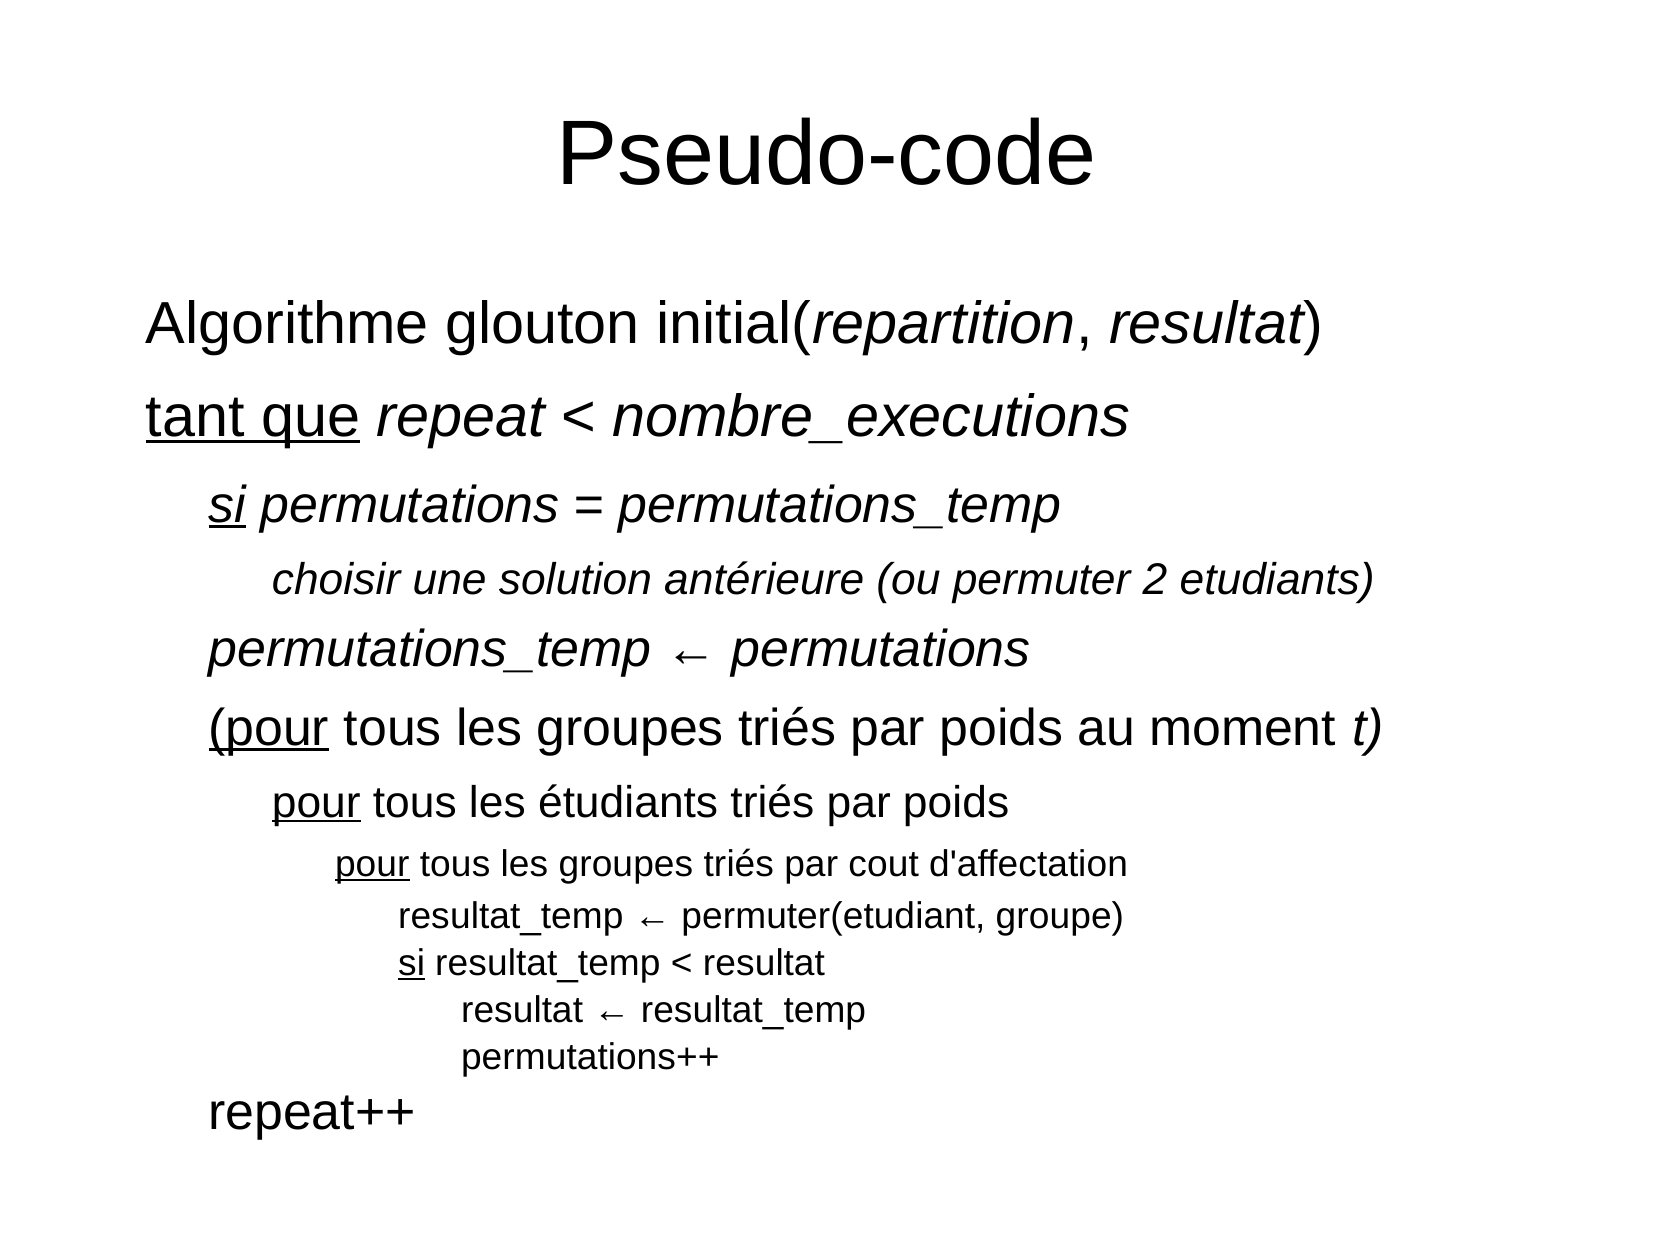

# Pseudo-code
Algorithme glouton initial(repartition, resultat)
tant que repeat < nombre_executions
si permutations = permutations_temp
choisir une solution antérieure (ou permuter 2 etudiants)
permutations_temp ← permutations
(pour tous les groupes triés par poids au moment t)
pour tous les étudiants triés par poids
pour tous les groupes triés par cout d'affectation
resultat_temp ← permuter(etudiant, groupe)
si resultat_temp < resultat
resultat ← resultat_temp
permutations++
repeat++